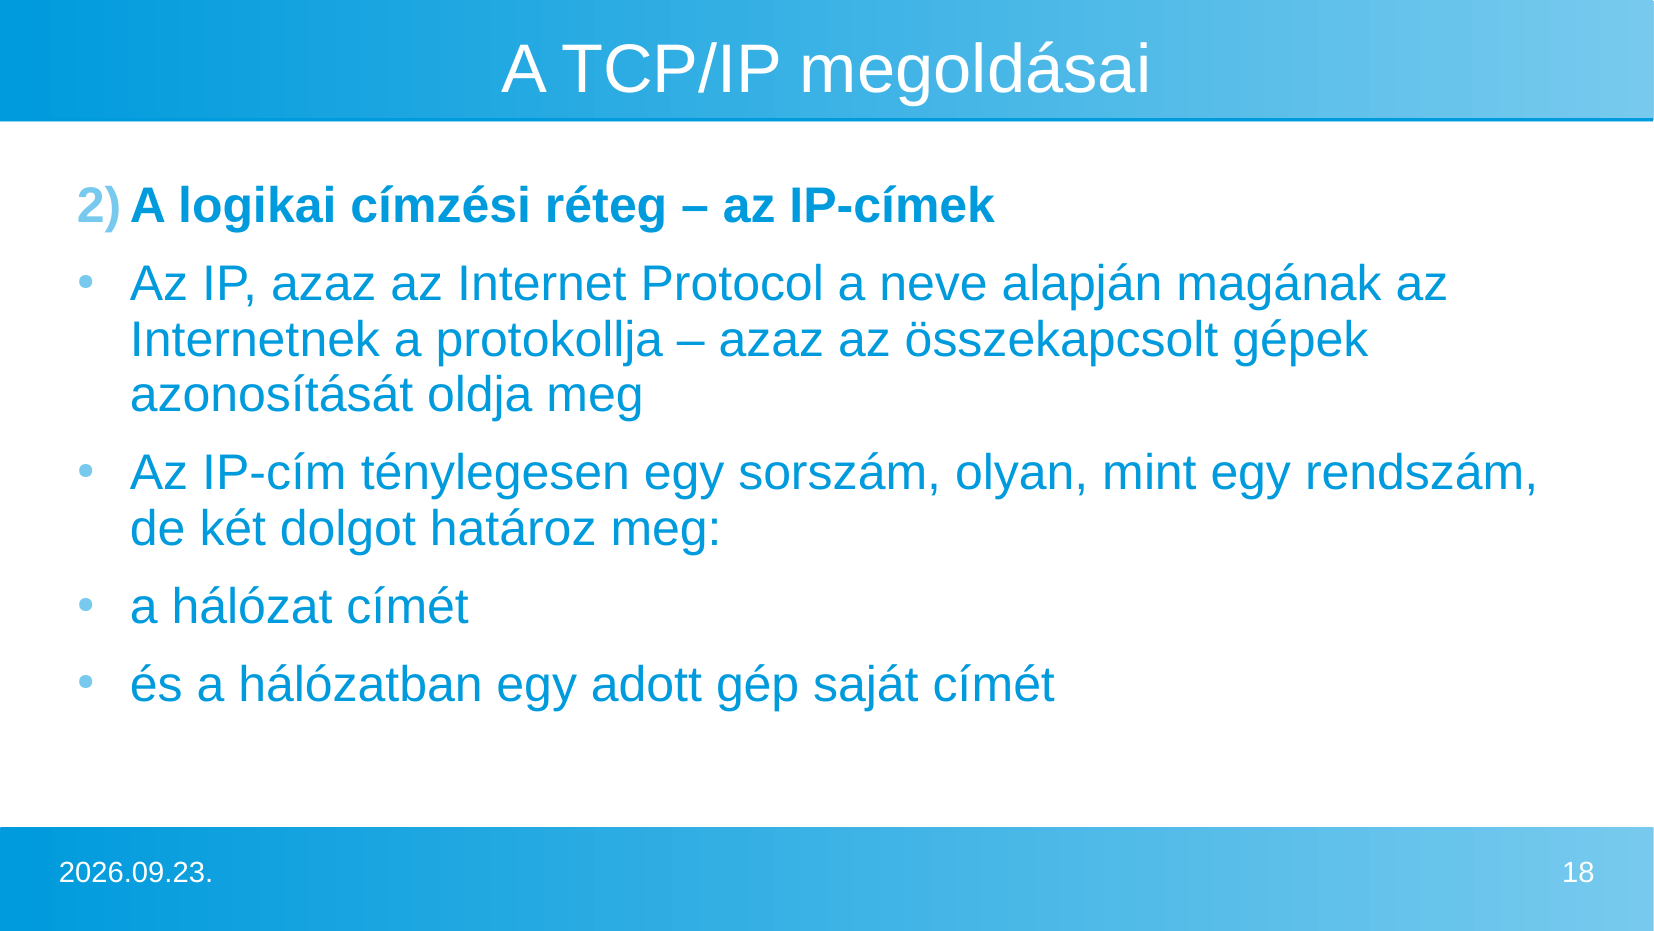

# A TCP/IP megoldásai
A logikai címzési réteg – az IP-címek
Az IP, azaz az Internet Protocol a neve alapján magának az Internetnek a protokollja – azaz az összekapcsolt gépek azonosítását oldja meg
Az IP-cím ténylegesen egy sorszám, olyan, mint egy rendszám, de két dolgot határoz meg:
a hálózat címét
és a hálózatban egy adott gép saját címét
18